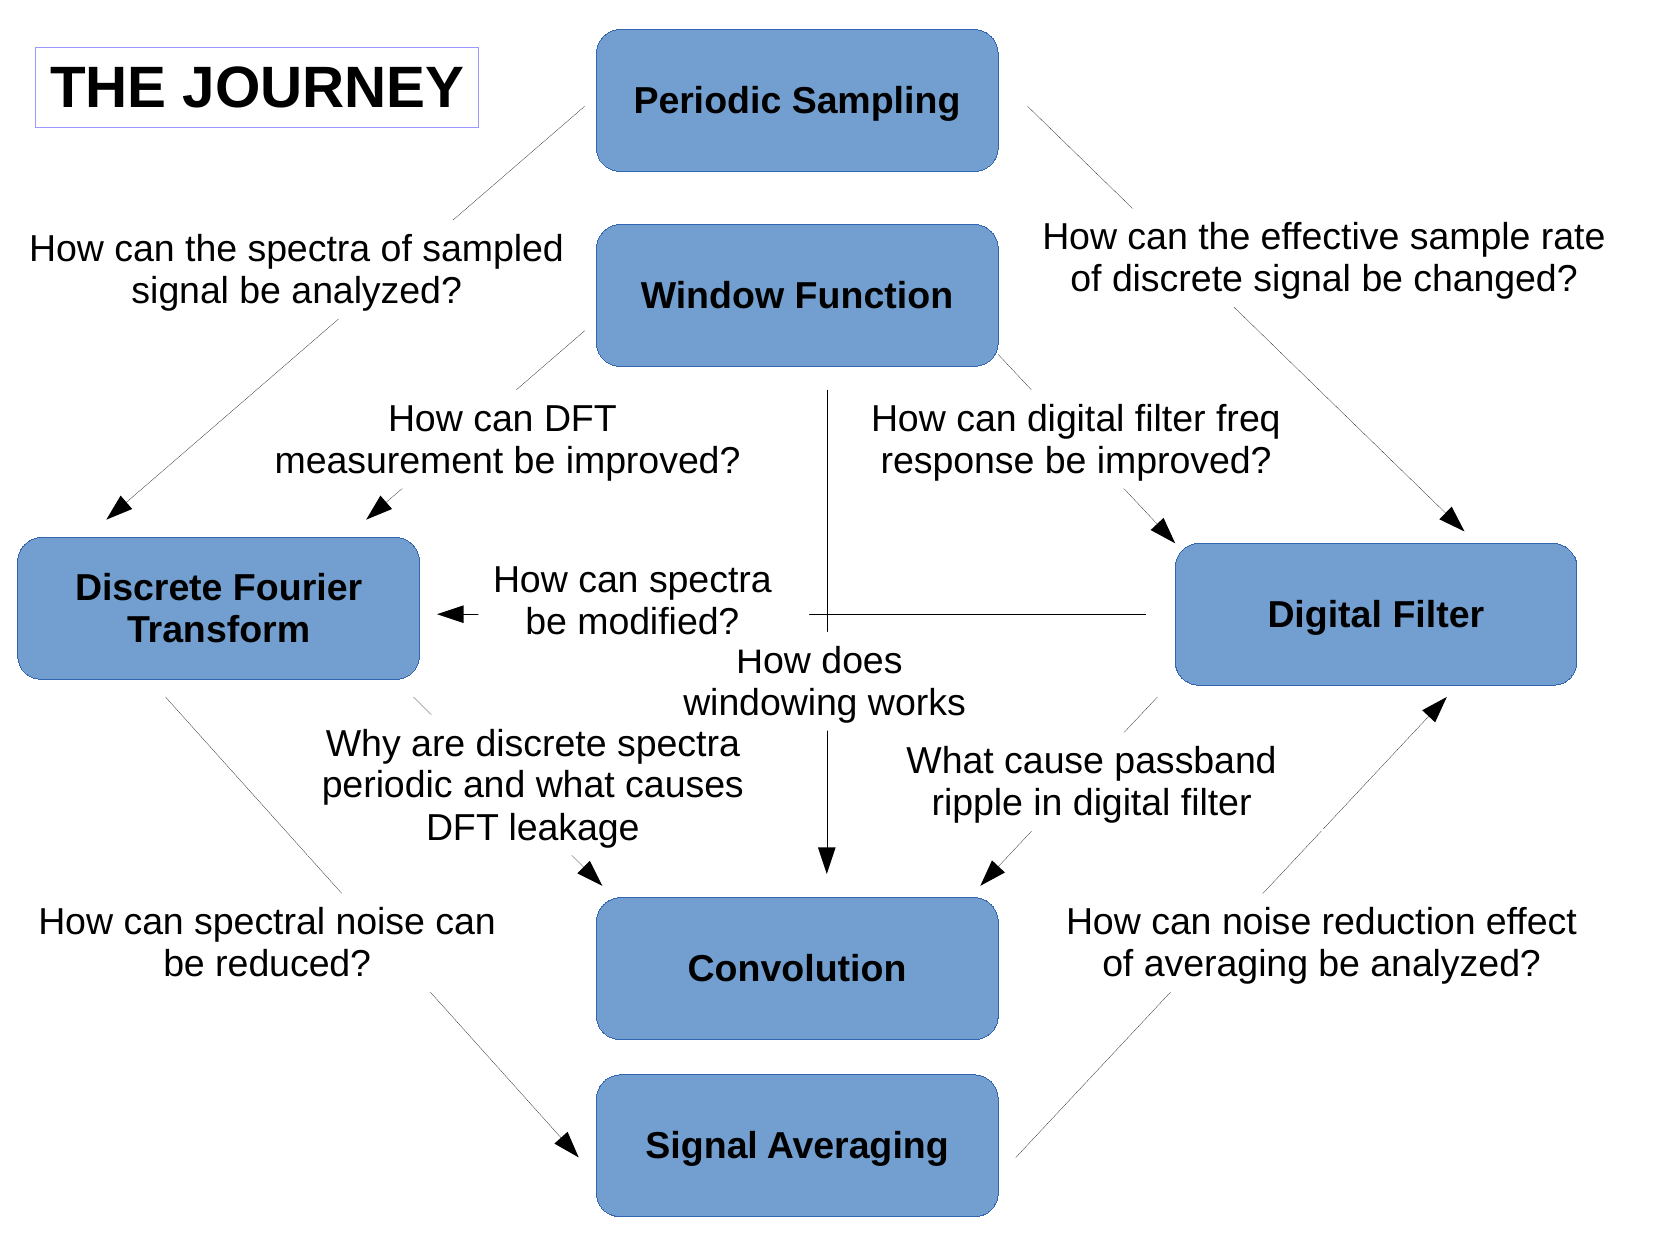

Periodic Sampling
THE JOURNEY
How can the effective sample rate of discrete signal be changed?
How can the spectra of sampled
signal be analyzed?
Window Function
How can DFT
measurement be improved?
How can digital filter freq response be improved?
Discrete Fourier
Transform
Digital Filter
How can spectra be modified?
How does
windowing works
Why are discrete spectra periodic and what causes DFT leakage
What cause passband ripple in digital filter
How can spectral noise can be reduced?
How can noise reduction effect of averaging be analyzed?
Convolution
Signal Averaging